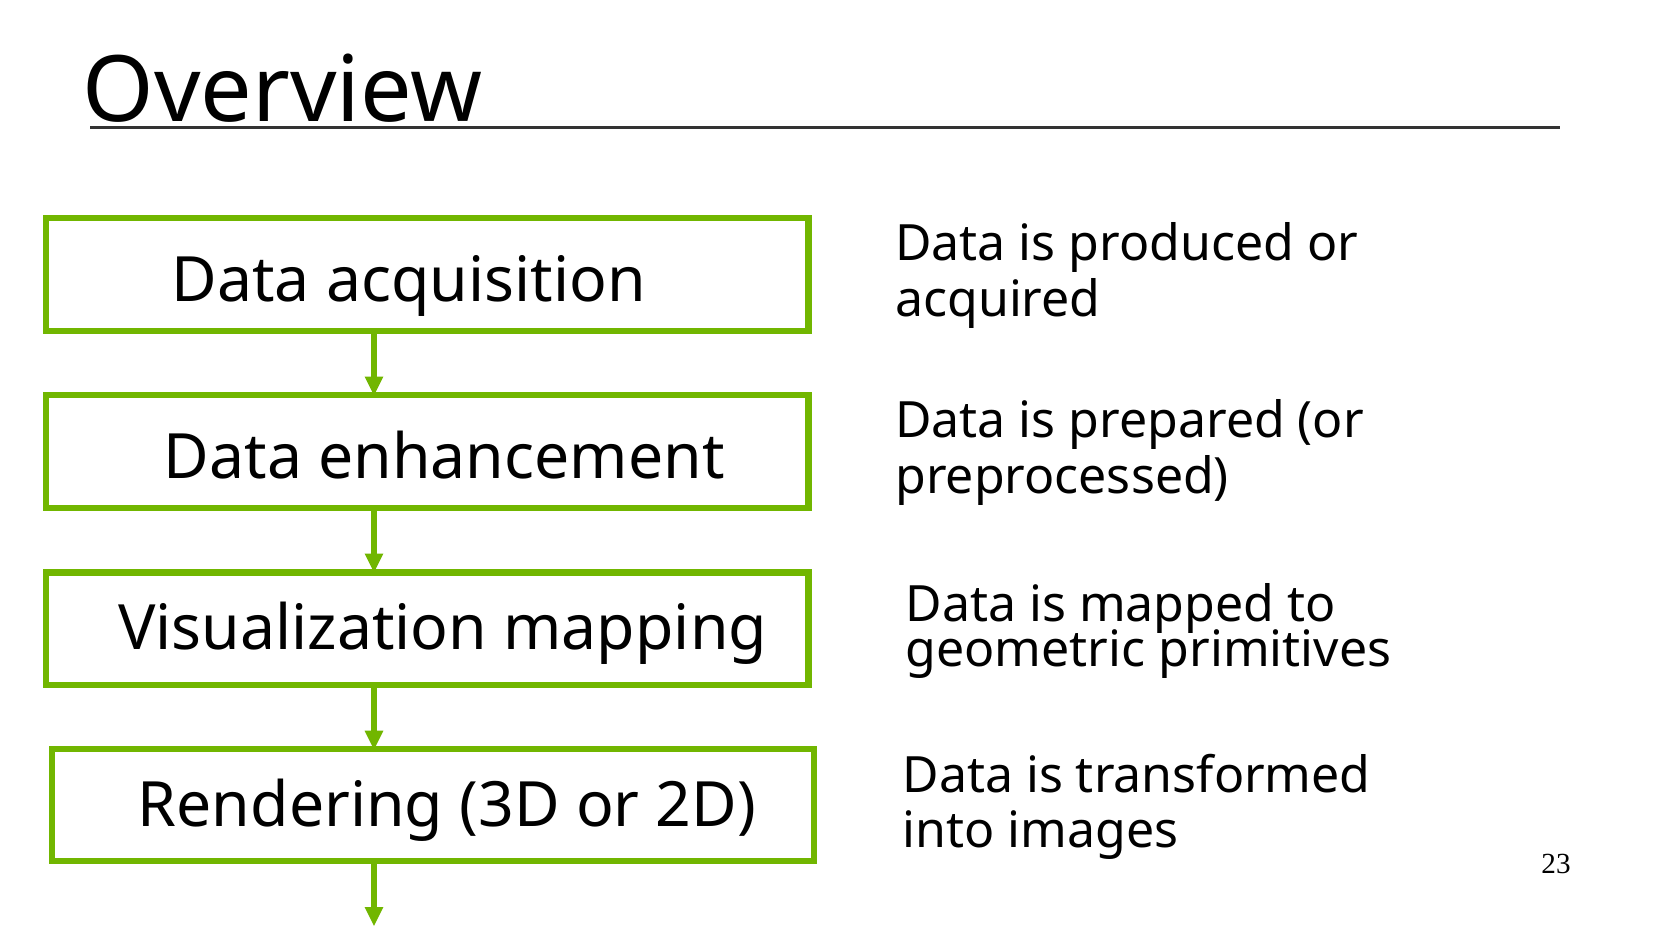

# Overview
Data is produced or acquired
Data acquisition
Data is prepared (or preprocessed)
Data enhancement
Data is mapped to
geometric primitives
Visualization mapping
Data is transformed
into images
Rendering (3D or 2D)
23